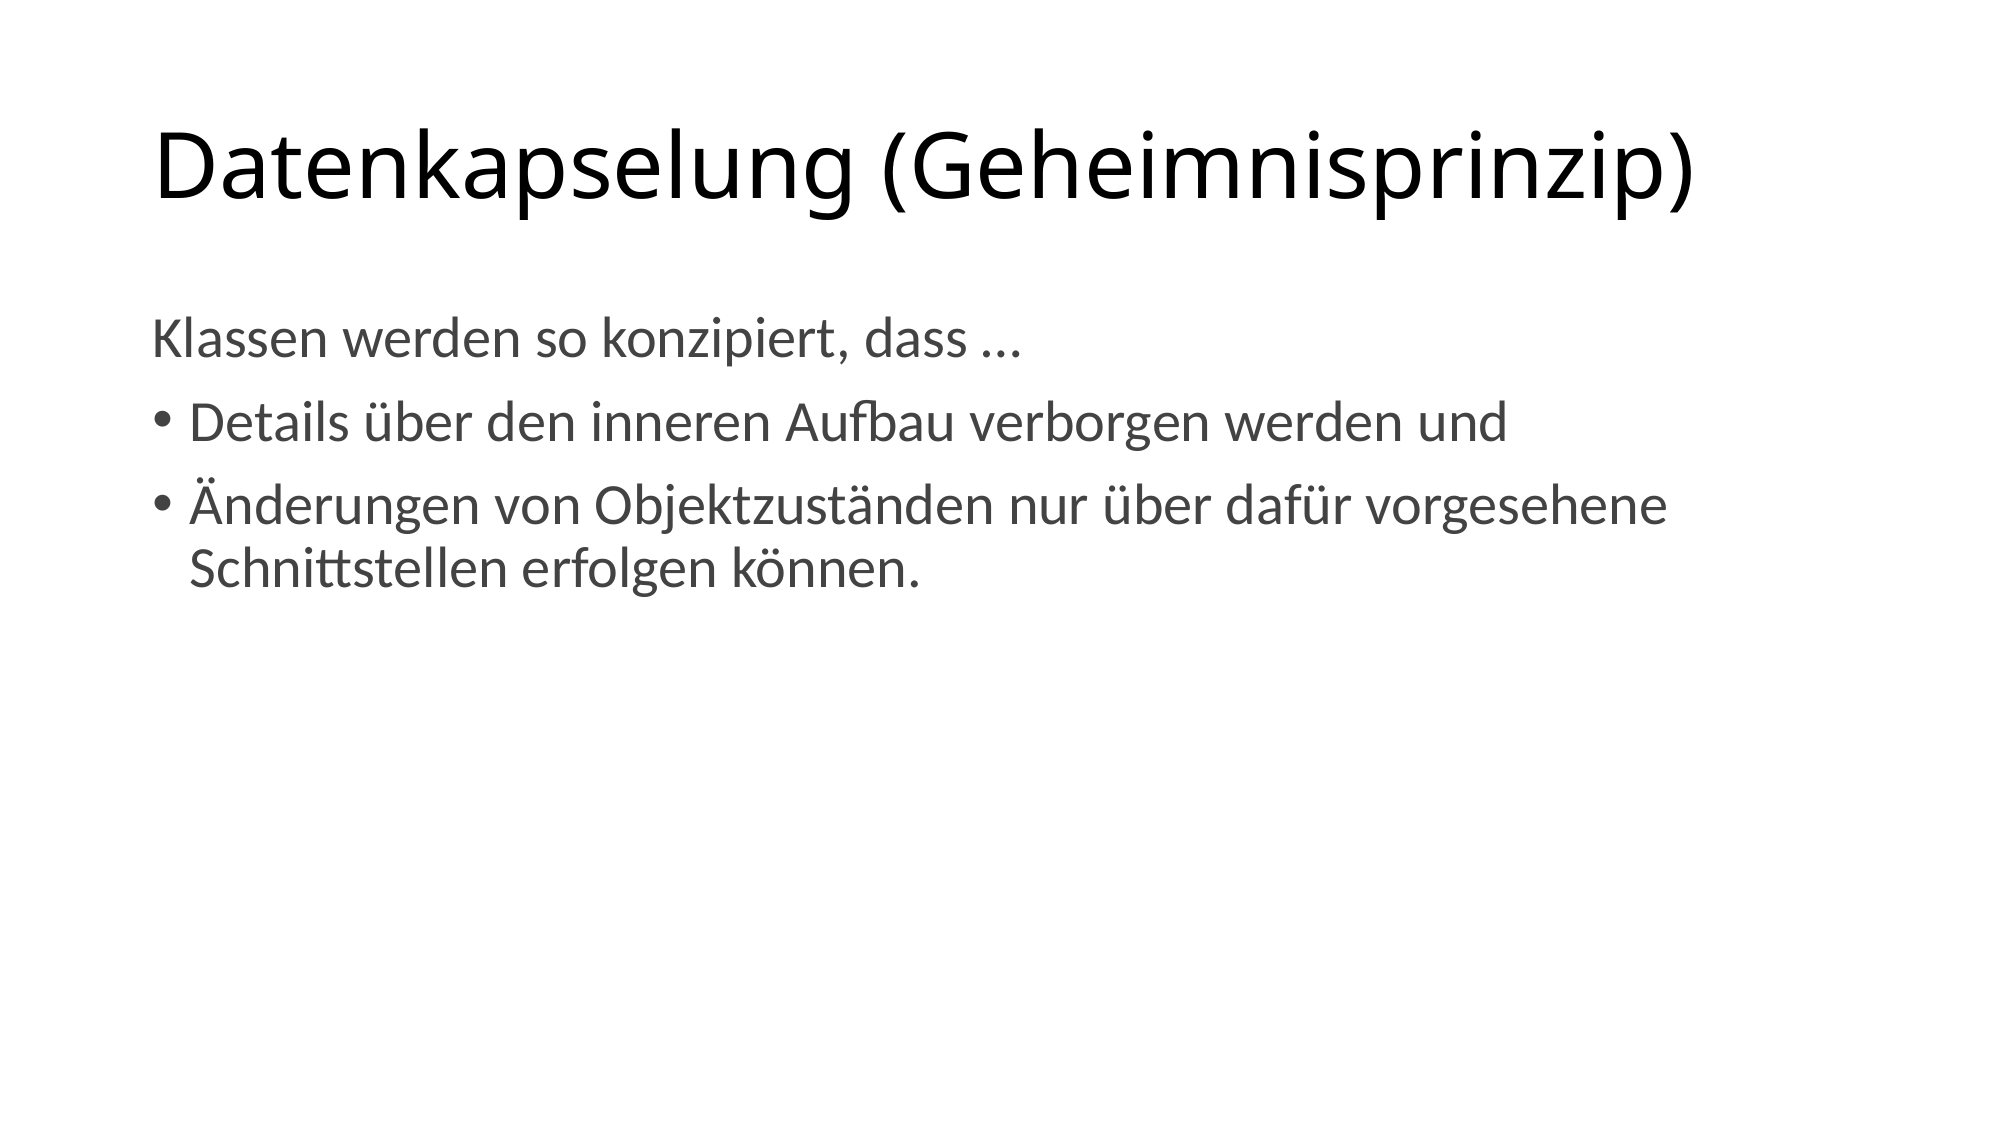

# Datenkapselung (Geheimnisprinzip)
Klassen werden so konzipiert, dass …
Details über den inneren Aufbau verborgen werden und
Änderungen von Objektzuständen nur über dafür vorgesehene Schnittstellen erfolgen können.